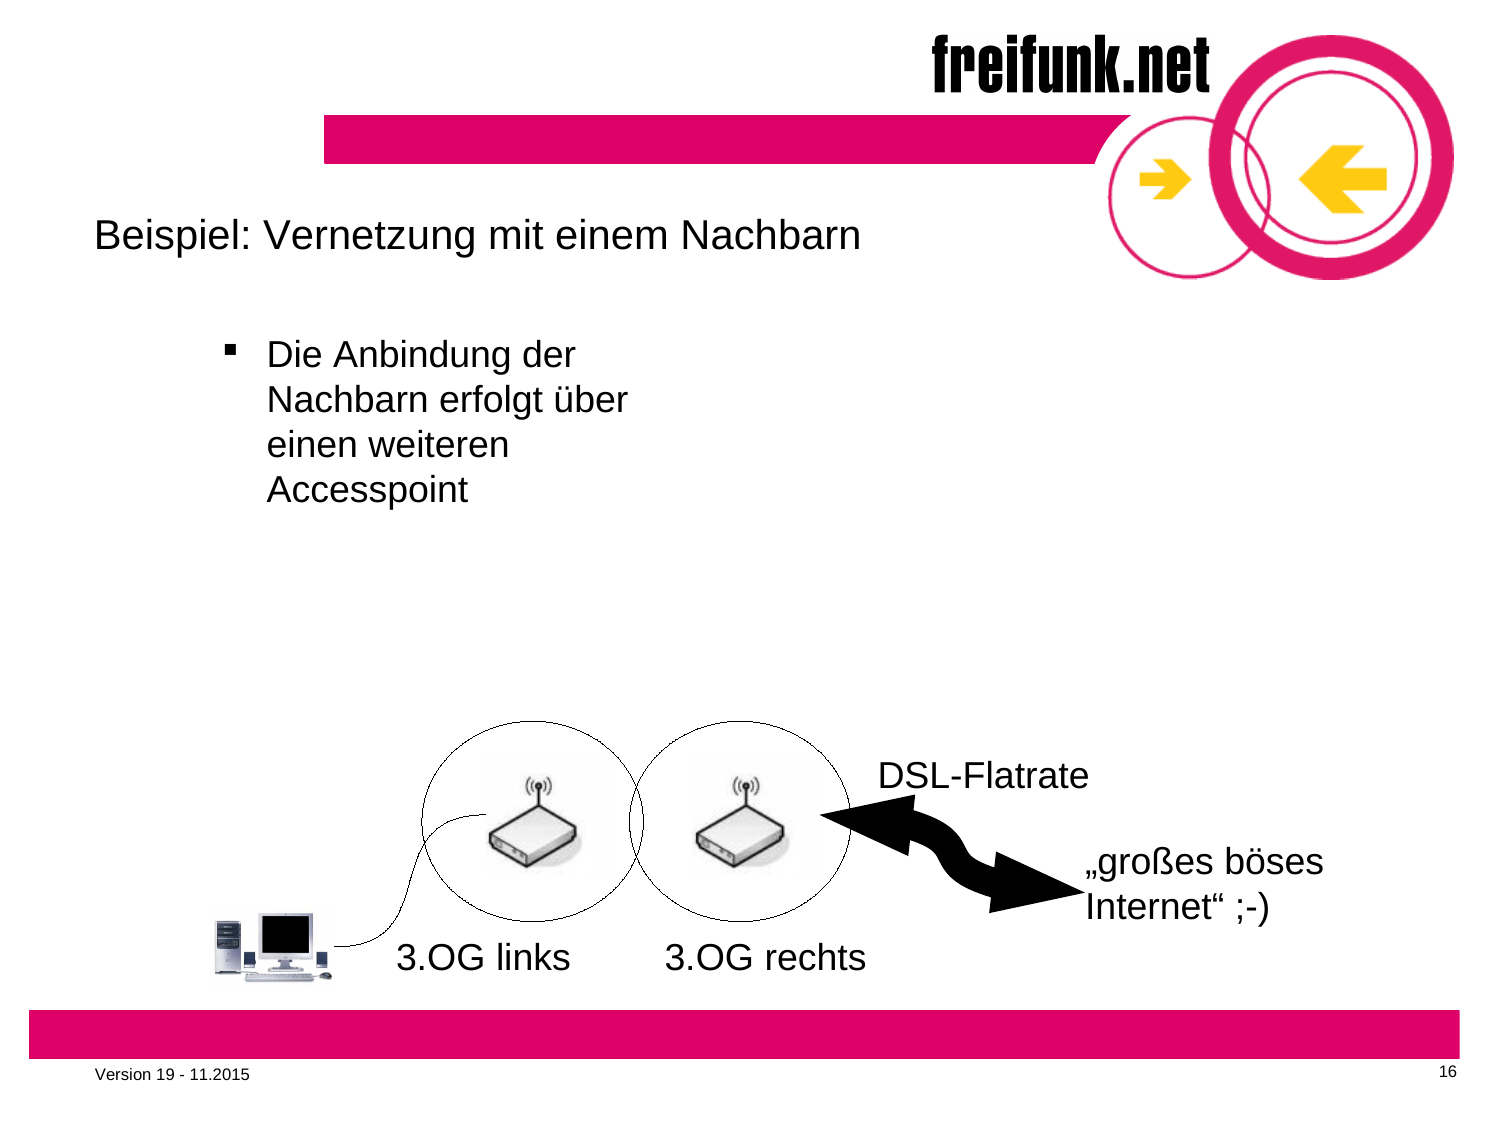

Die Anbindung der Nachbarn erfolgt über einen weiteren Accesspoint
Beispiel: Vernetzung mit einem Nachbarn
DSL-Flatrate
„großes böses
Internet“ ;-)
3.OG links
3.OG rechts
16
Version 19 - 11.2015